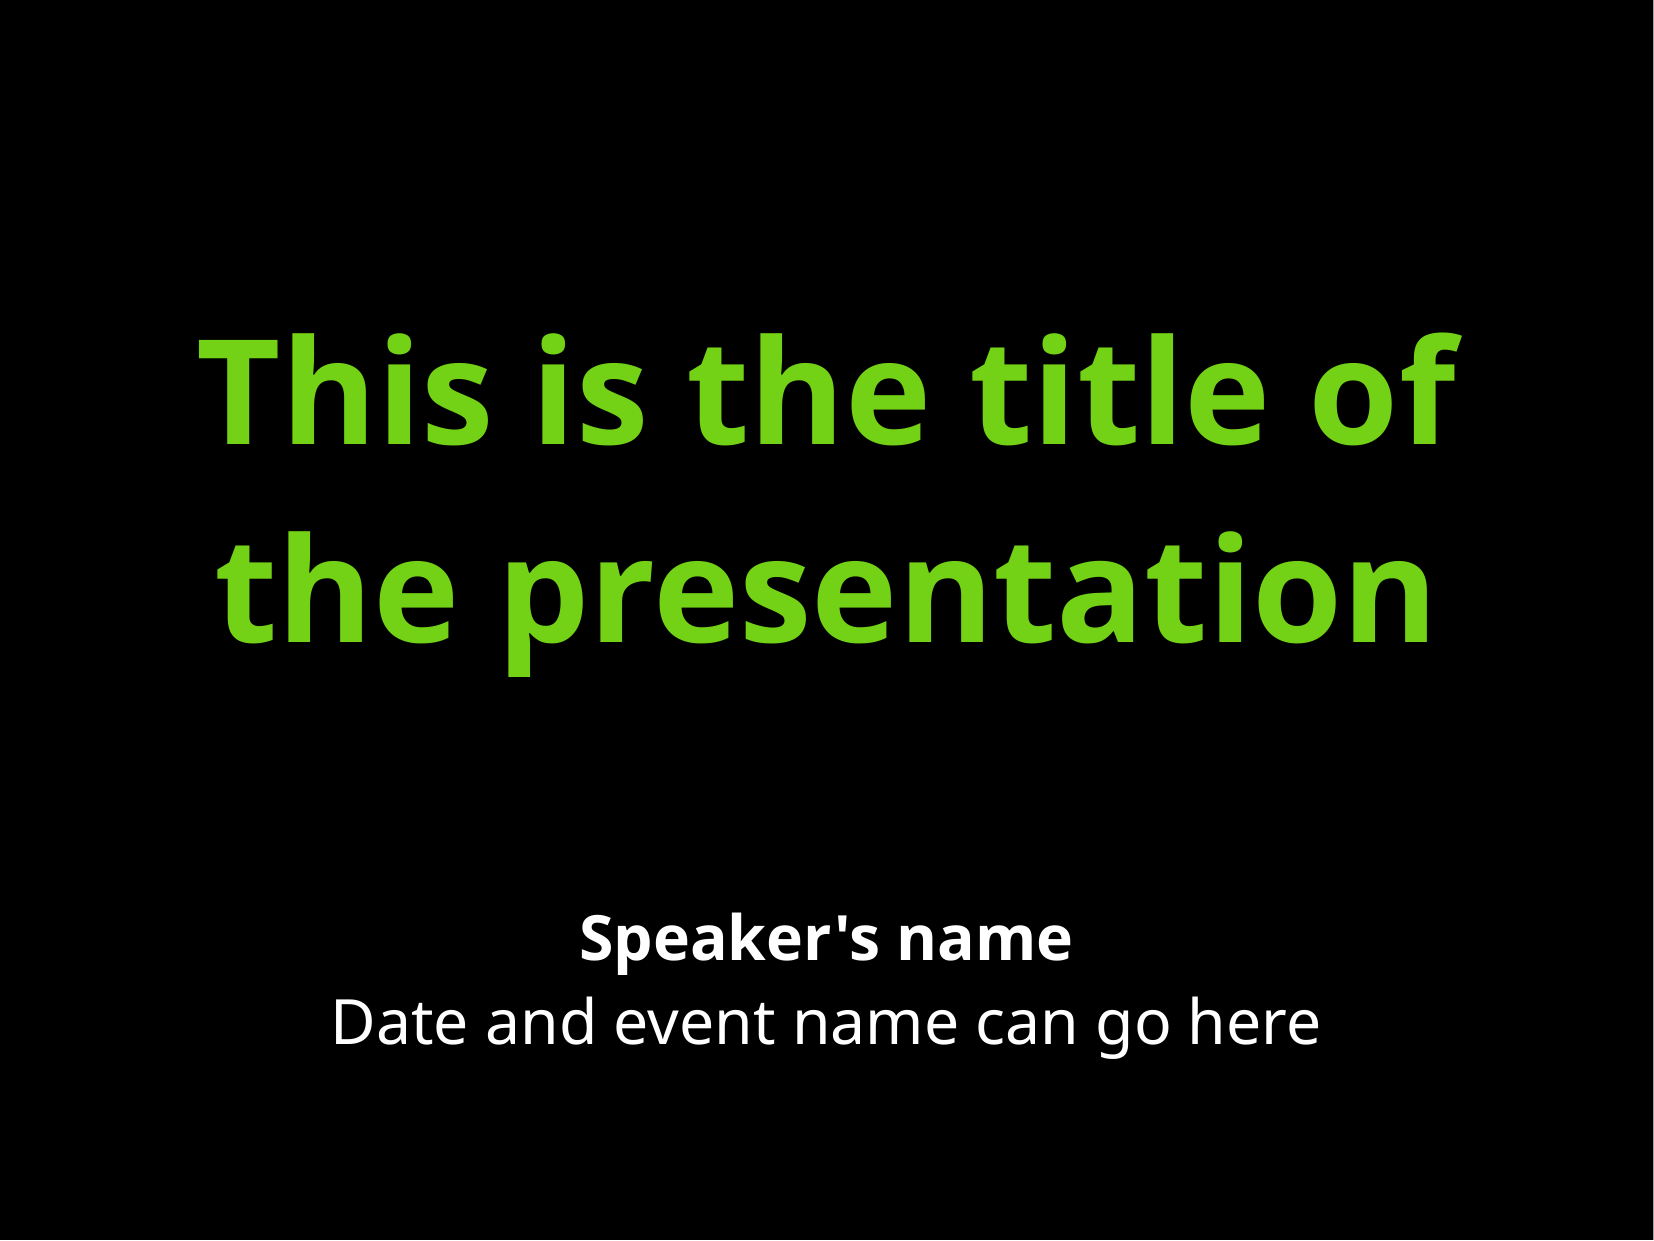

This is the title of the presentation
Speaker's name
Date and event name can go here